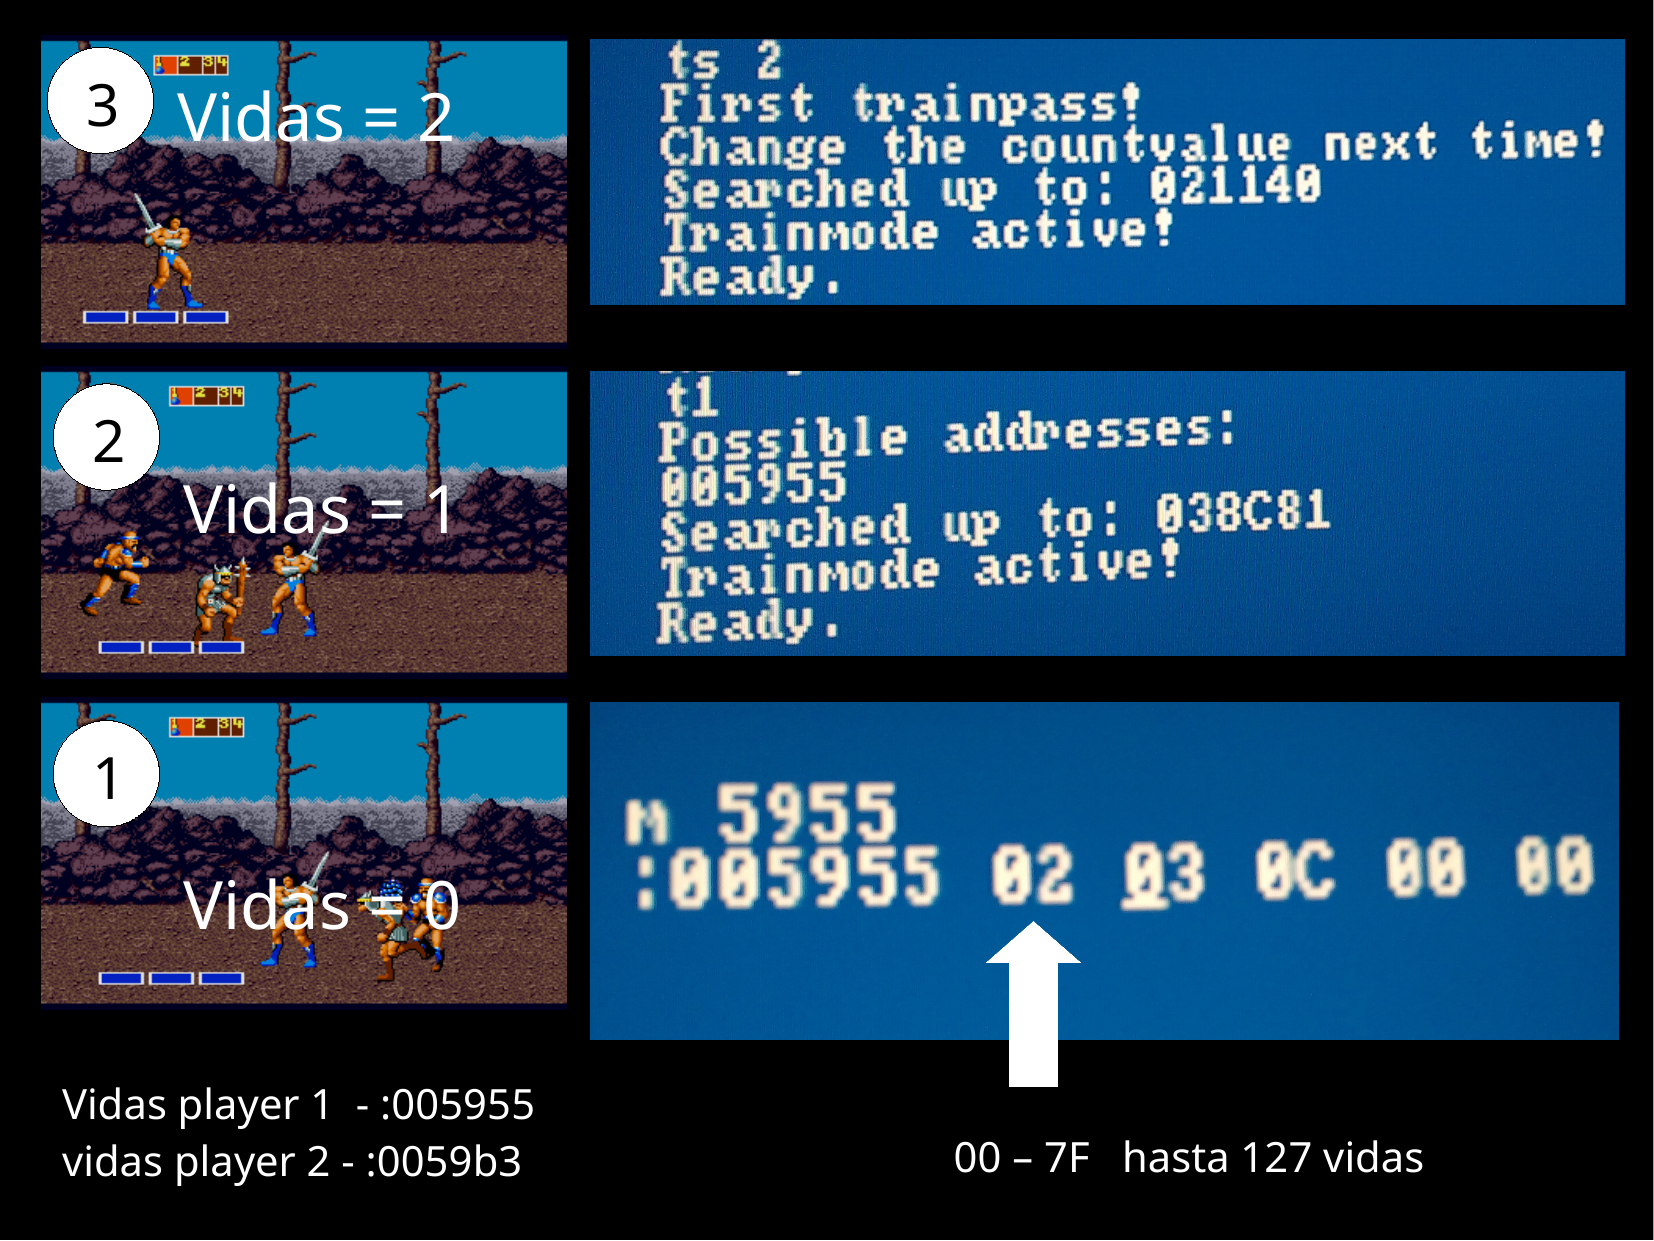

3
Vidas = 2
2
Vidas = 1
1
Vidas = 0
Vidas player 1 - :005955
vidas player 2 - :0059b3
00 – 7F hasta 127 vidas